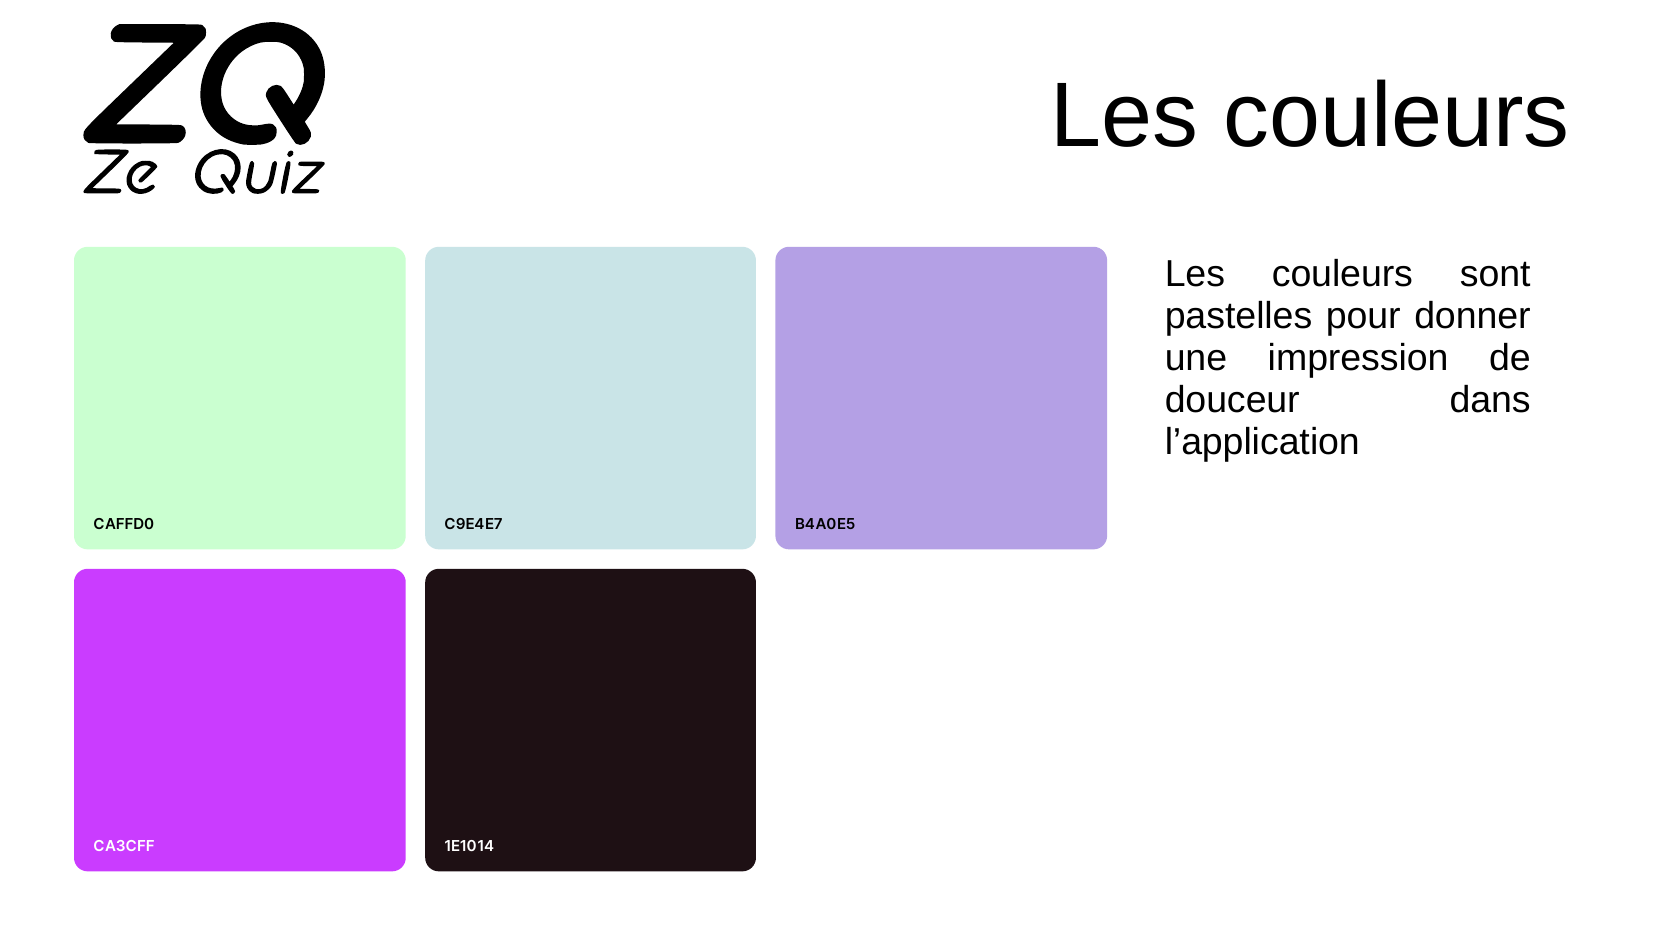

# Les couleurs
Les couleurs sont pastelles pour donner une impression de douceur dans l’application